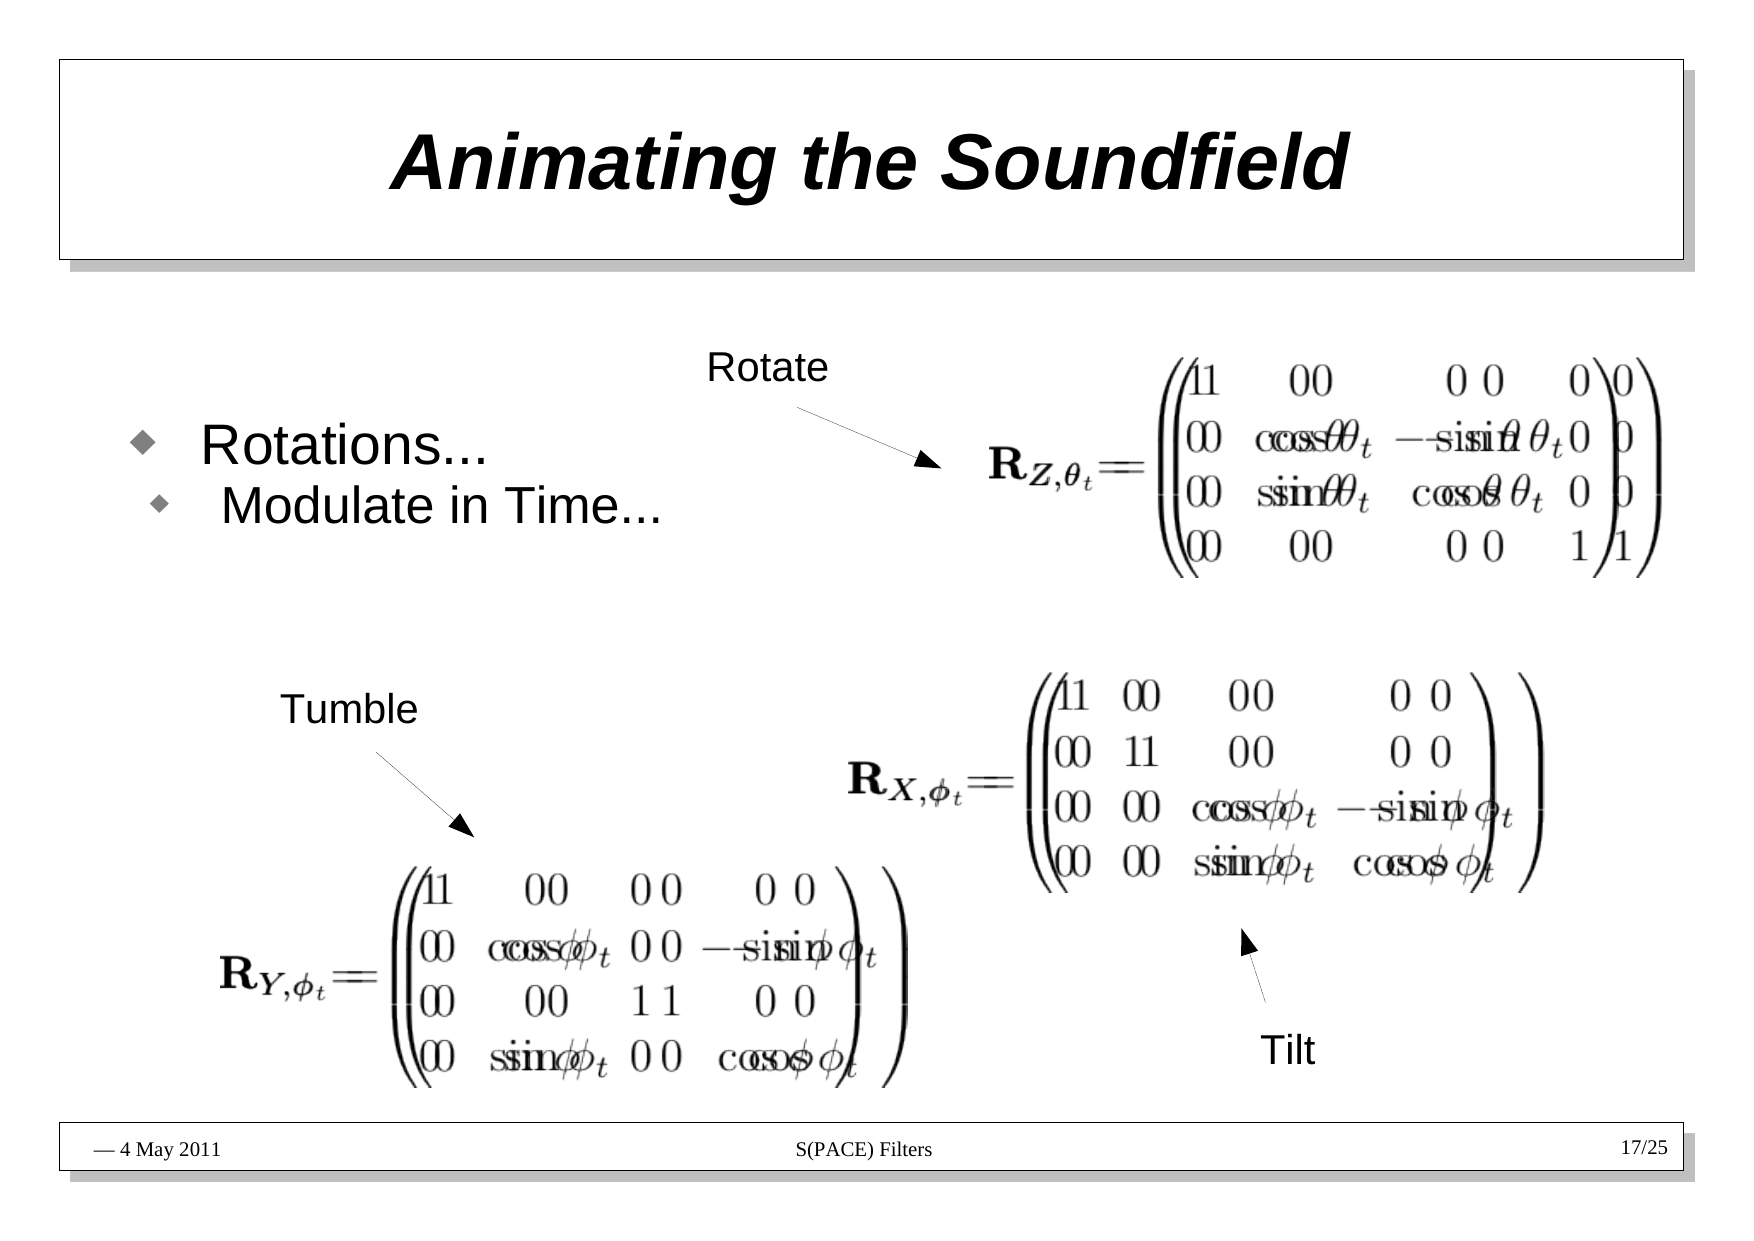

# Animating the Soundfield
Rotate
Rotations...
Modulate in Time...
Tumble
Tilt